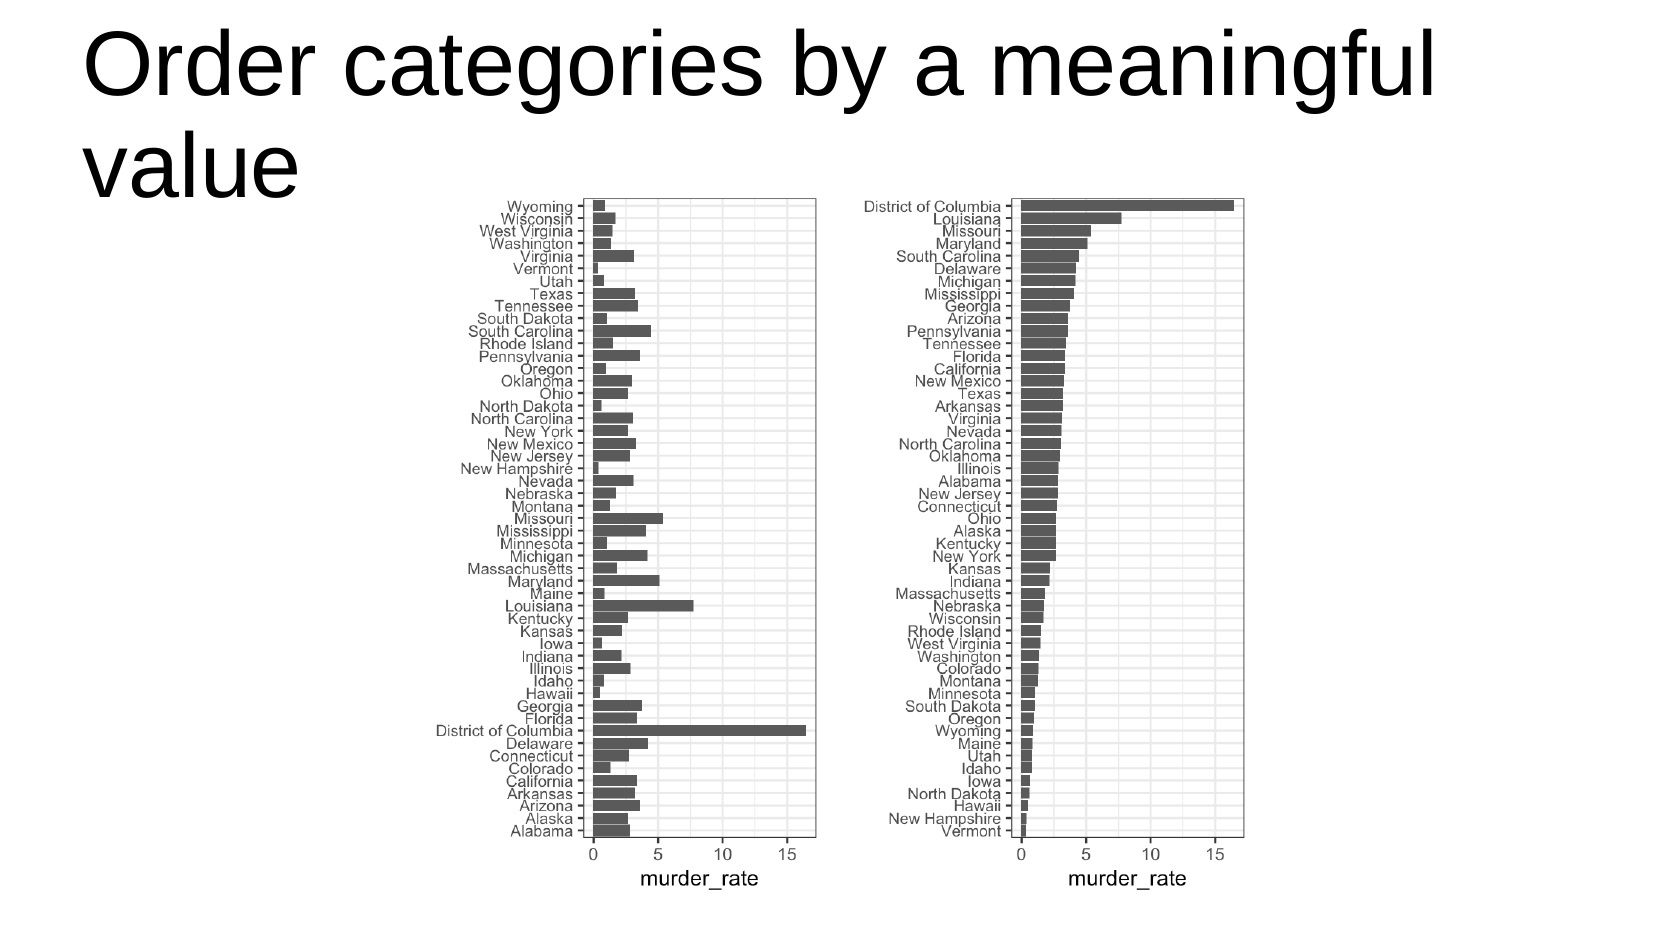

# Order categories by a meaningful value